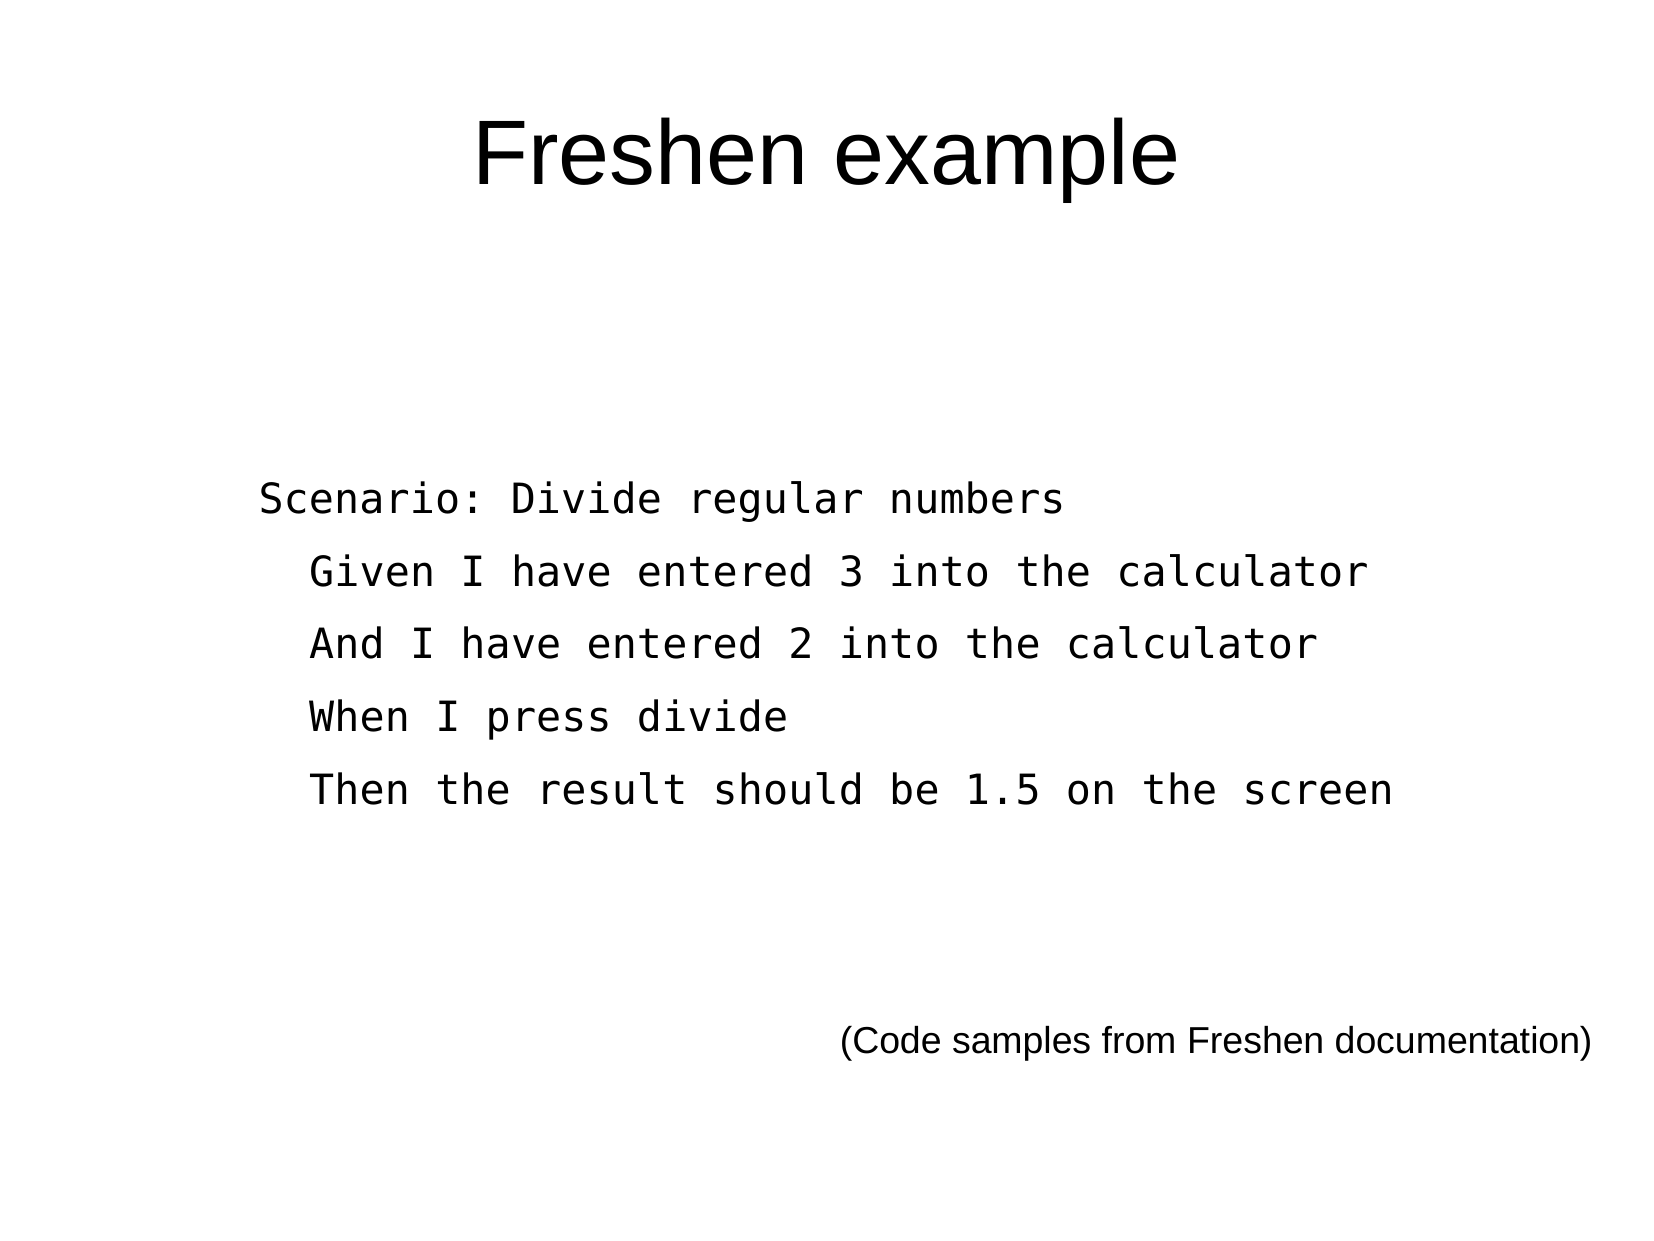

# Freshen example
Scenario: Divide regular numbers
 Given I have entered 3 into the calculator
 And I have entered 2 into the calculator
 When I press divide
 Then the result should be 1.5 on the screen
(Code samples from Freshen documentation)